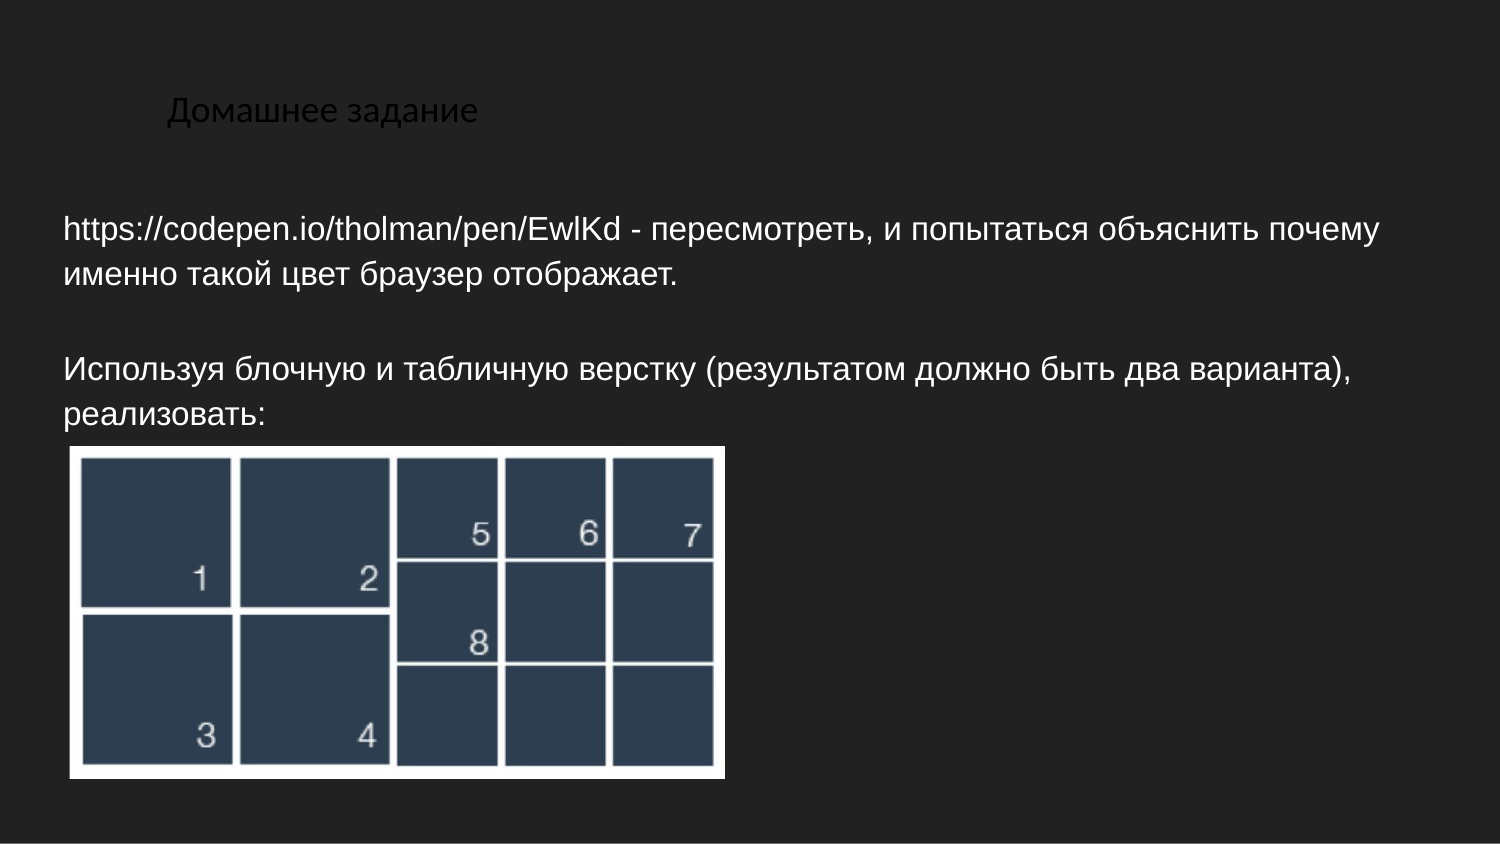

# Домашнее задание
https://codepen.io/tholman/pen/EwlKd - пересмотреть, и попытаться объяснить почему именно такой цвет браузер отображает.
Используя блочную и табличную верстку (результатом должно быть два варианта), реализовать: